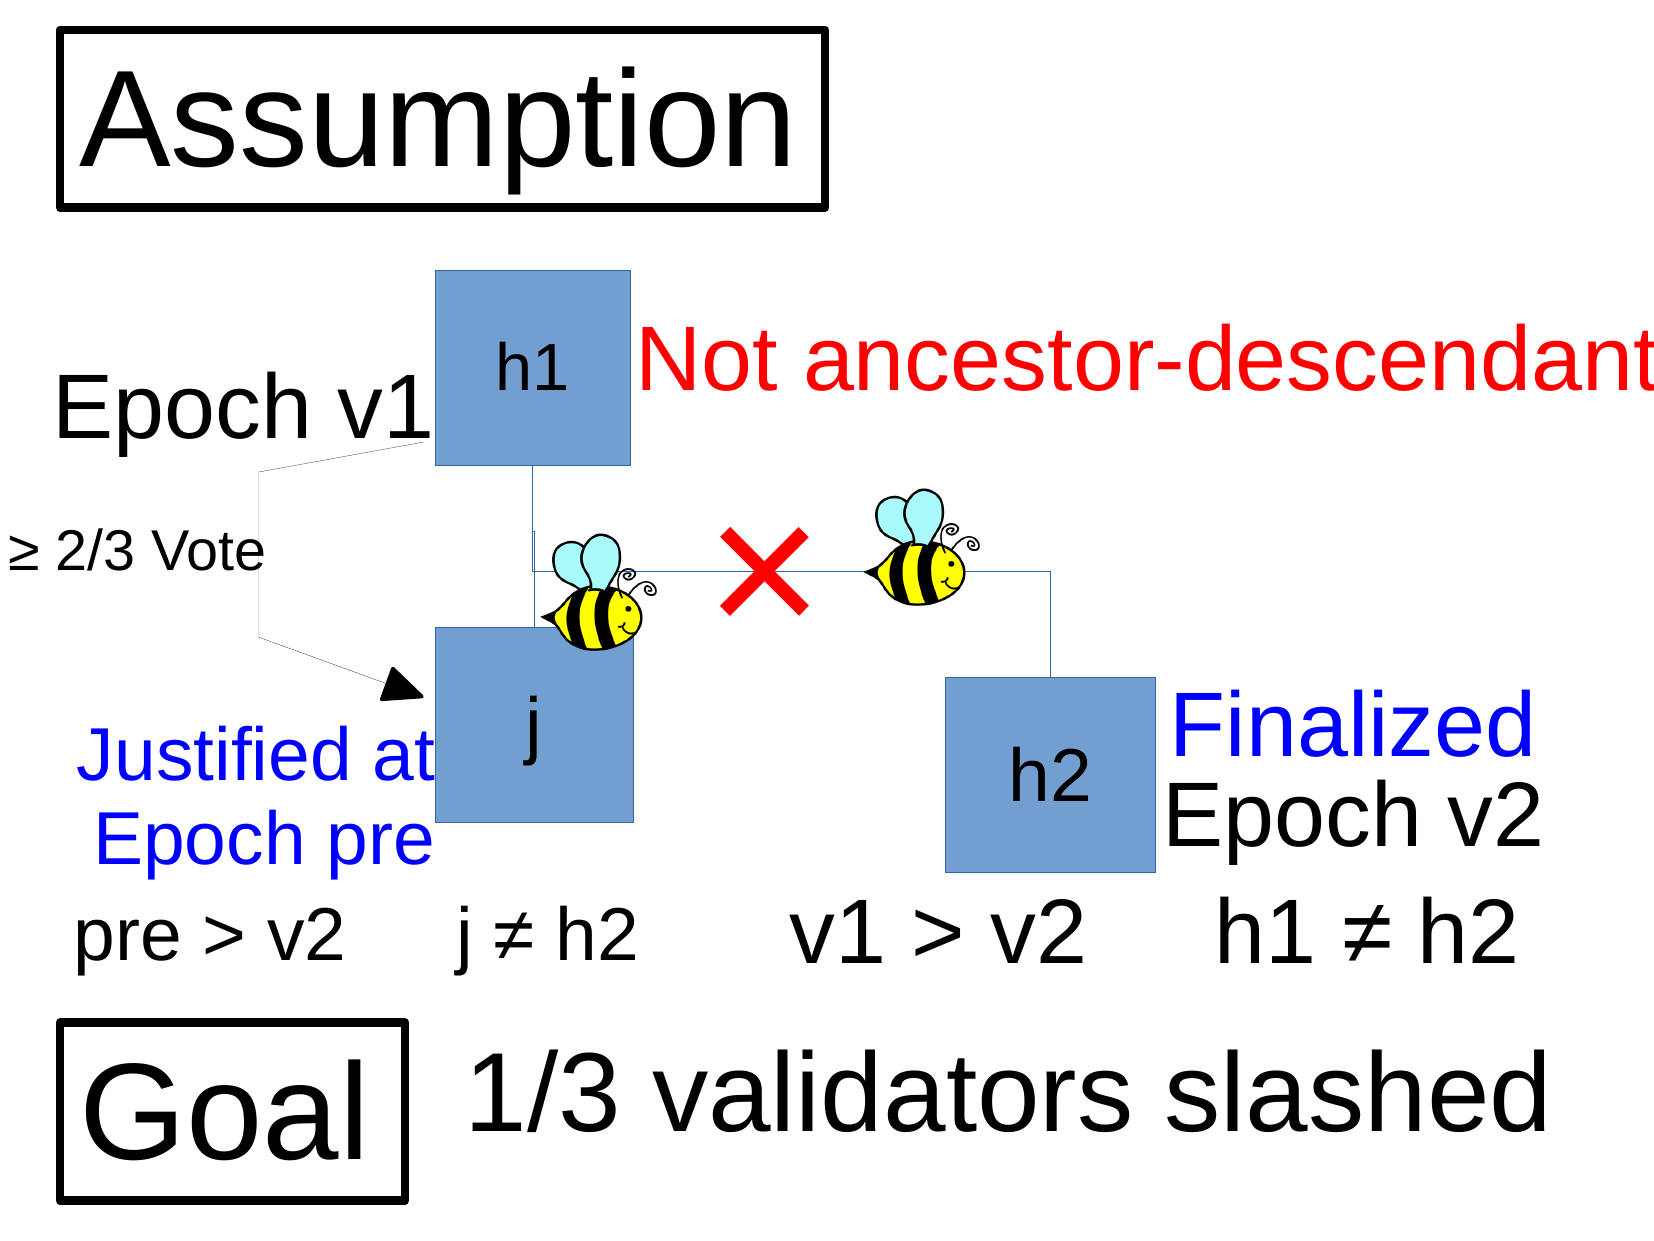

Assumption
h1
Not ancestor-descendant
Epoch v1
×
 ≥ 2/3 Vote
j
Finalized
h2
Justified at Epoch pre
Epoch v2
v1 > v2 h1 ≠ h2
pre > v2
j ≠ h2
1/3 validators slashed
Goal